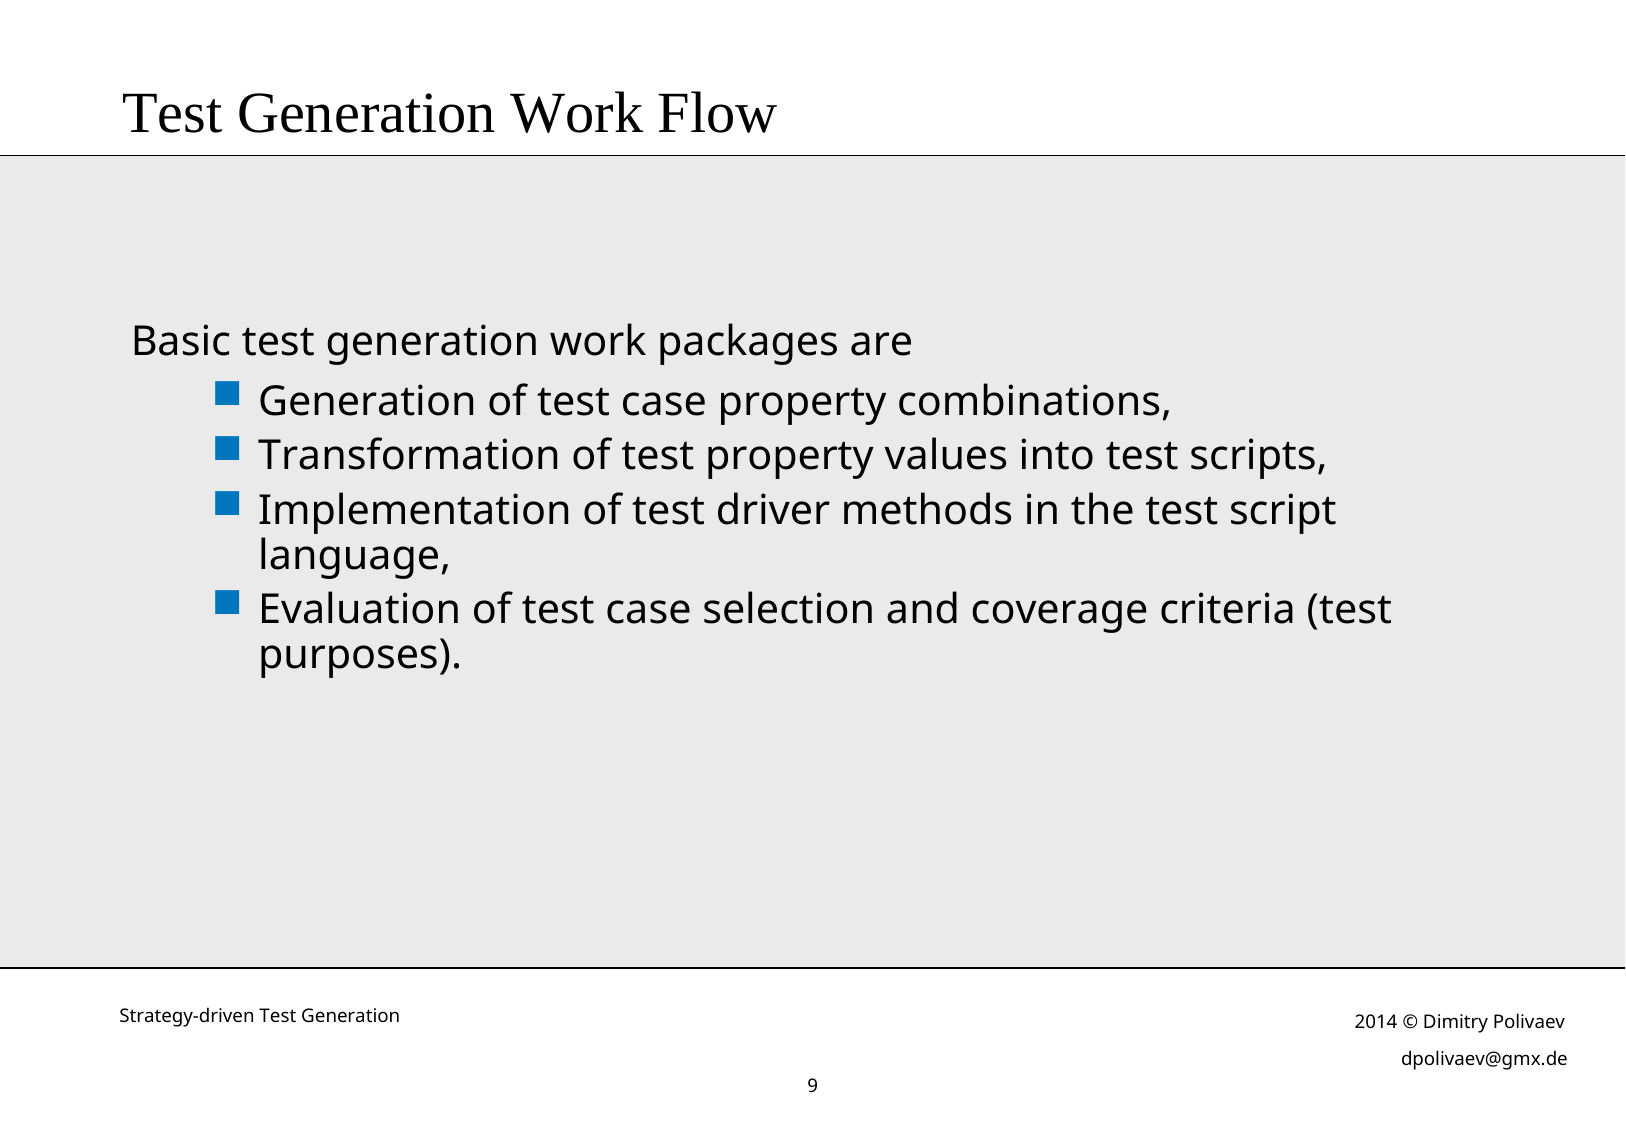

# Test Generation Work Flow
Basic test generation work packages are
Generation of test case property combinations,
Transformation of test property values into test scripts,
Implementation of test driver methods in the test script language,
Evaluation of test case selection and coverage criteria (test purposes).